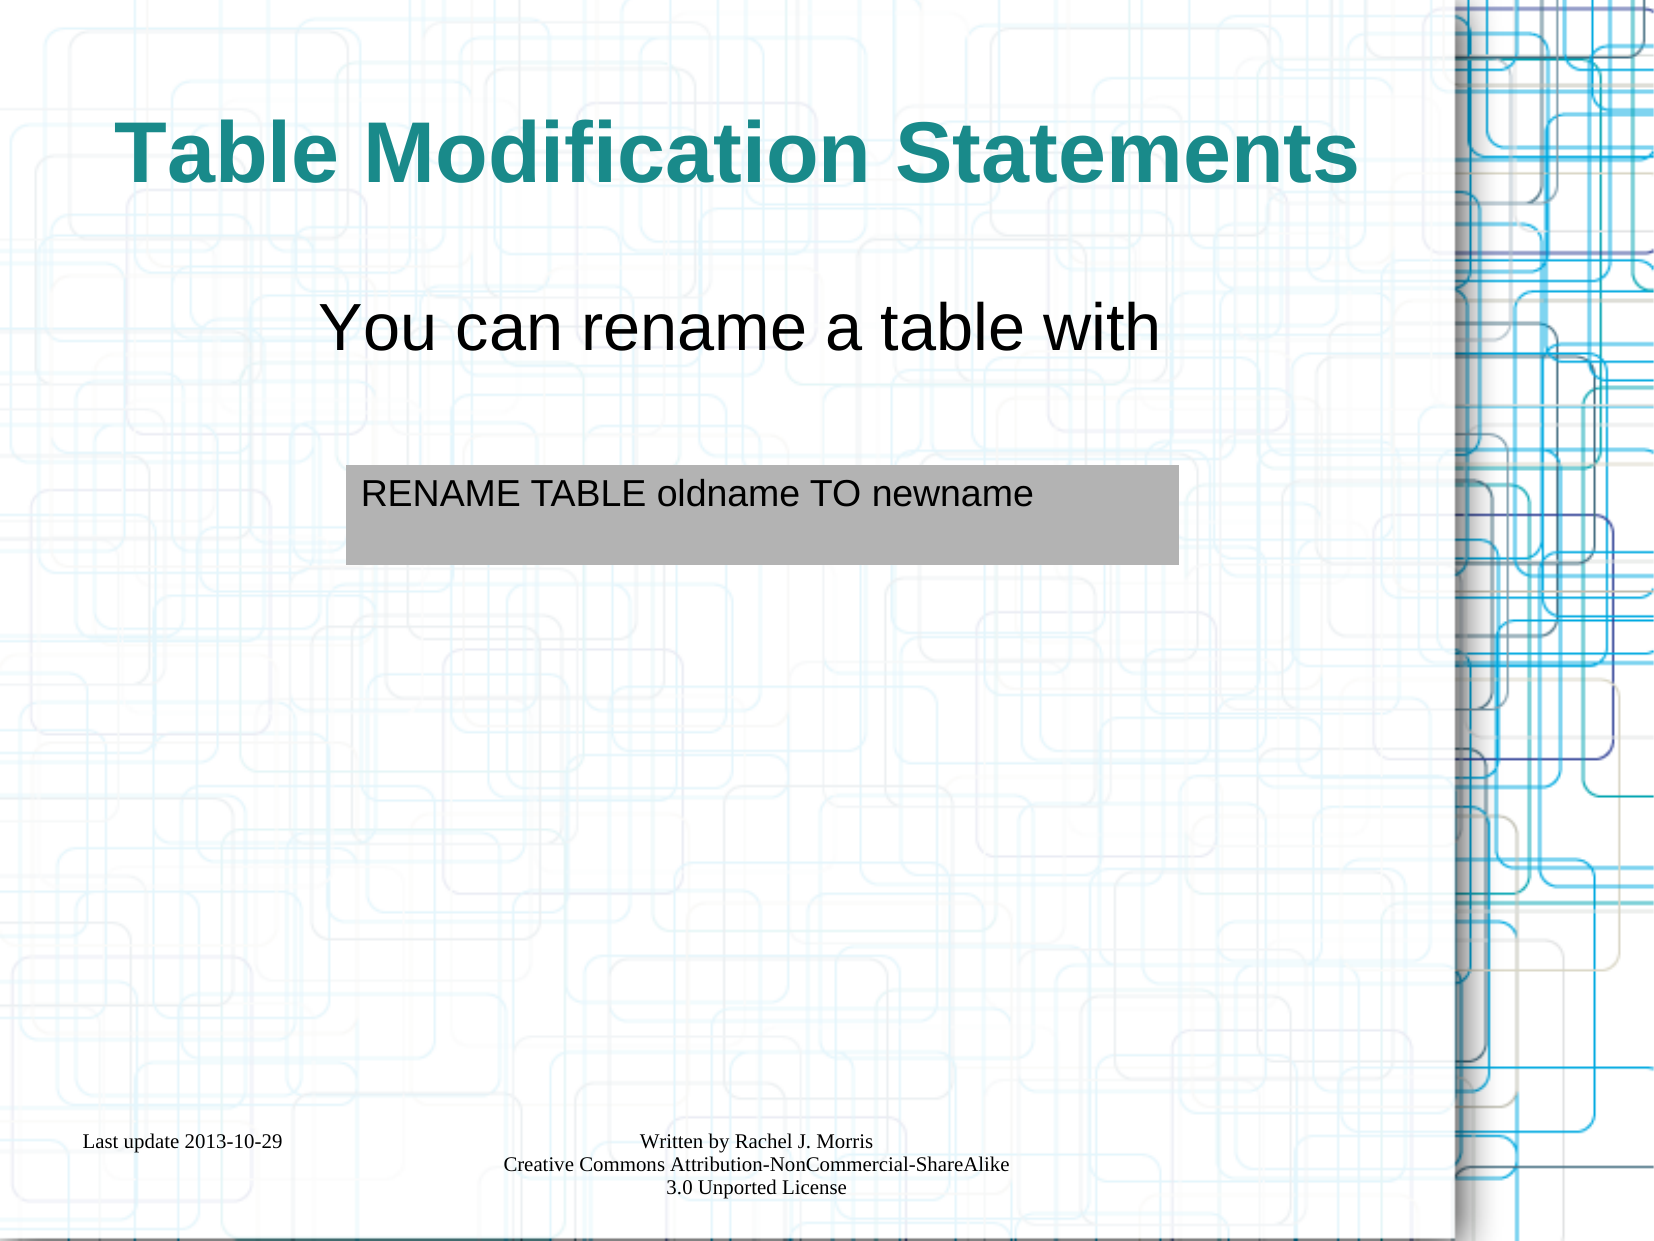

# Table Modification Statements
You can rename a table with
| RENAME TABLE oldname TO newname |
| --- |